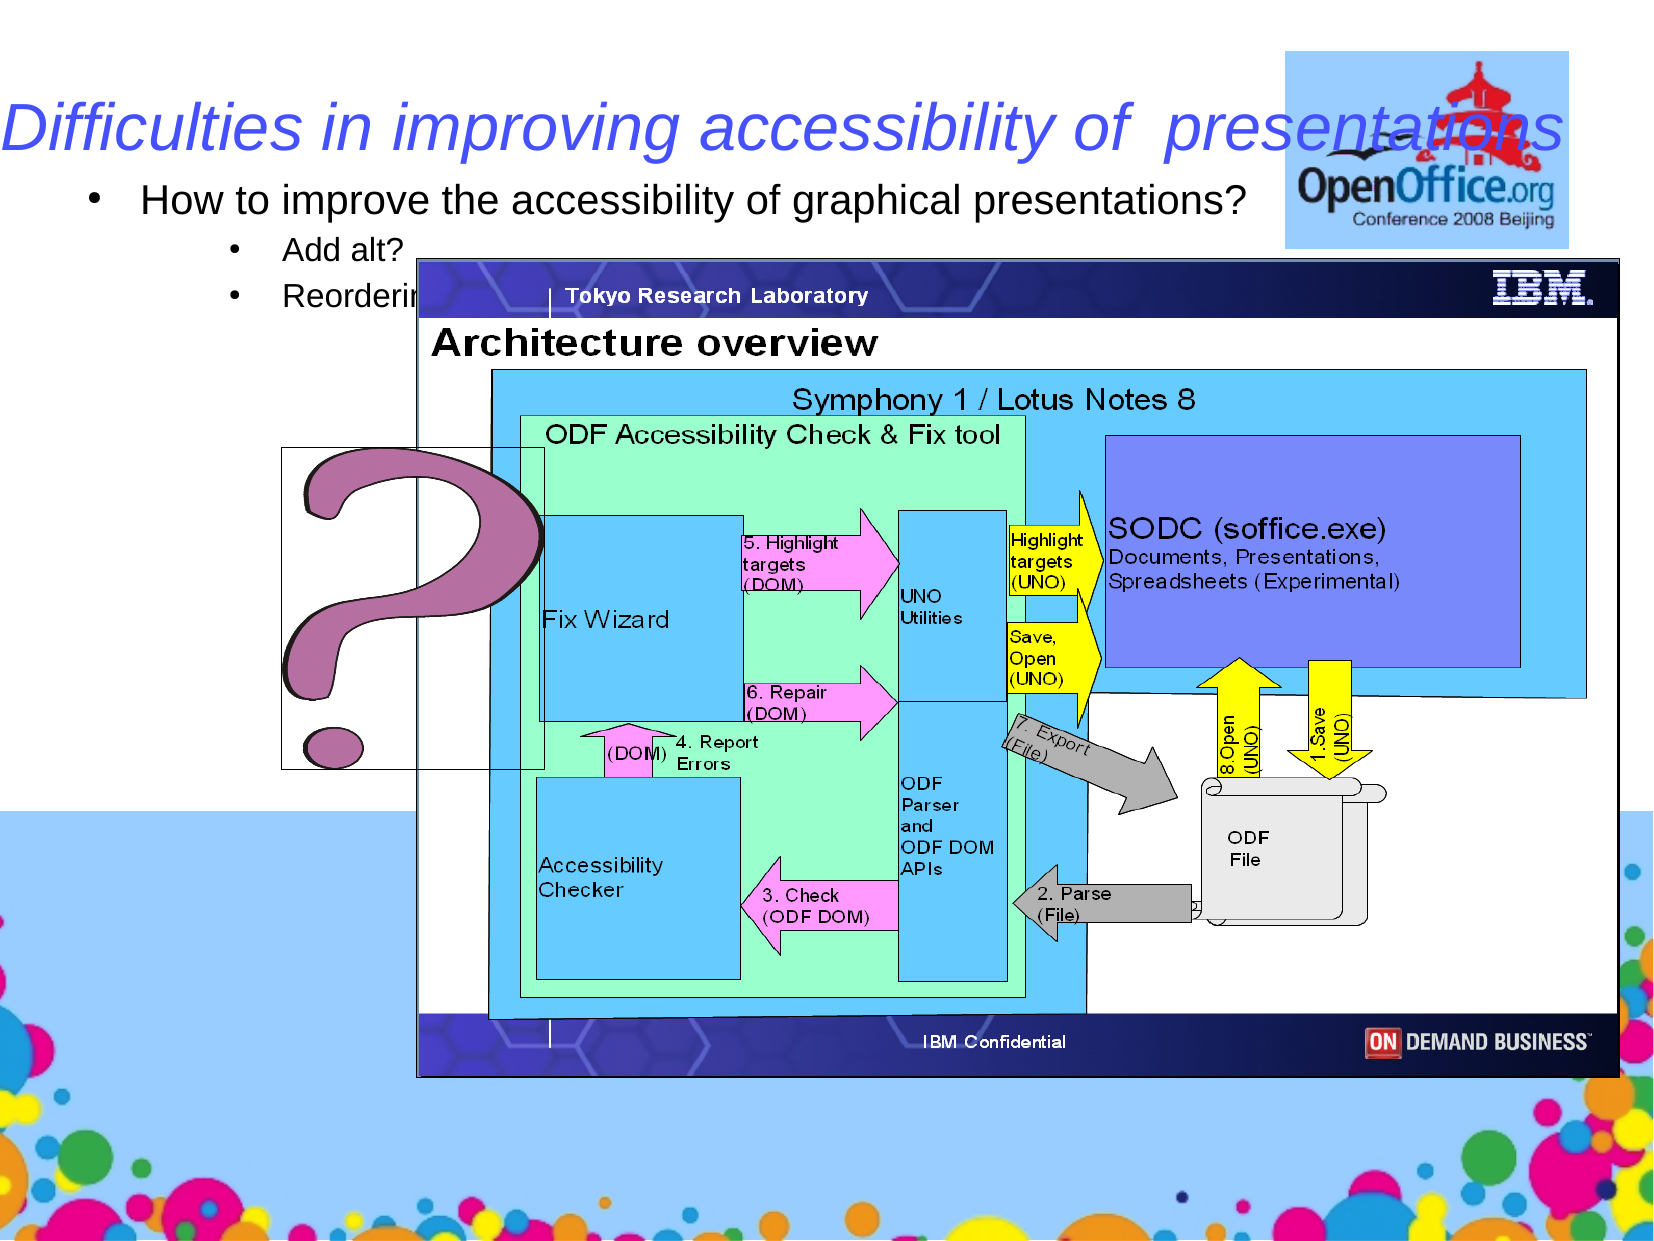

# Difficulties in improving accessibility of presentations
How to improve the accessibility of graphical presentations?
Add alt?
Reordering?